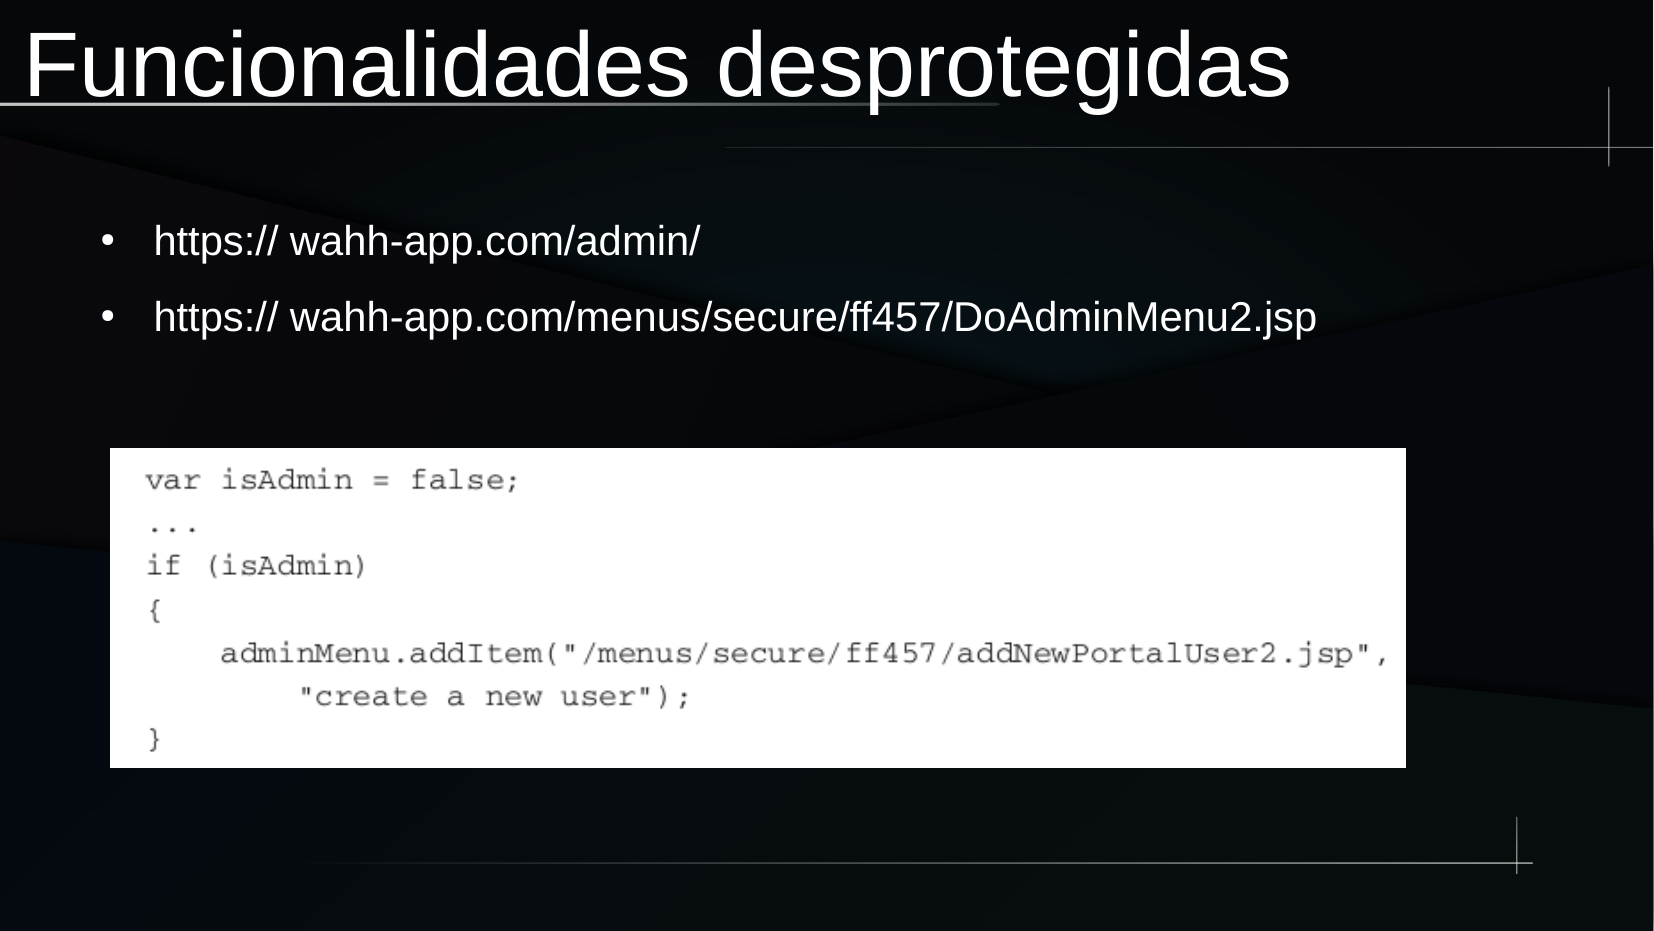

# Funcionalidades desprotegidas
https:// wahh-app.com/admin/
https:// wahh-app.com/menus/secure/ff457/DoAdminMenu2.jsp